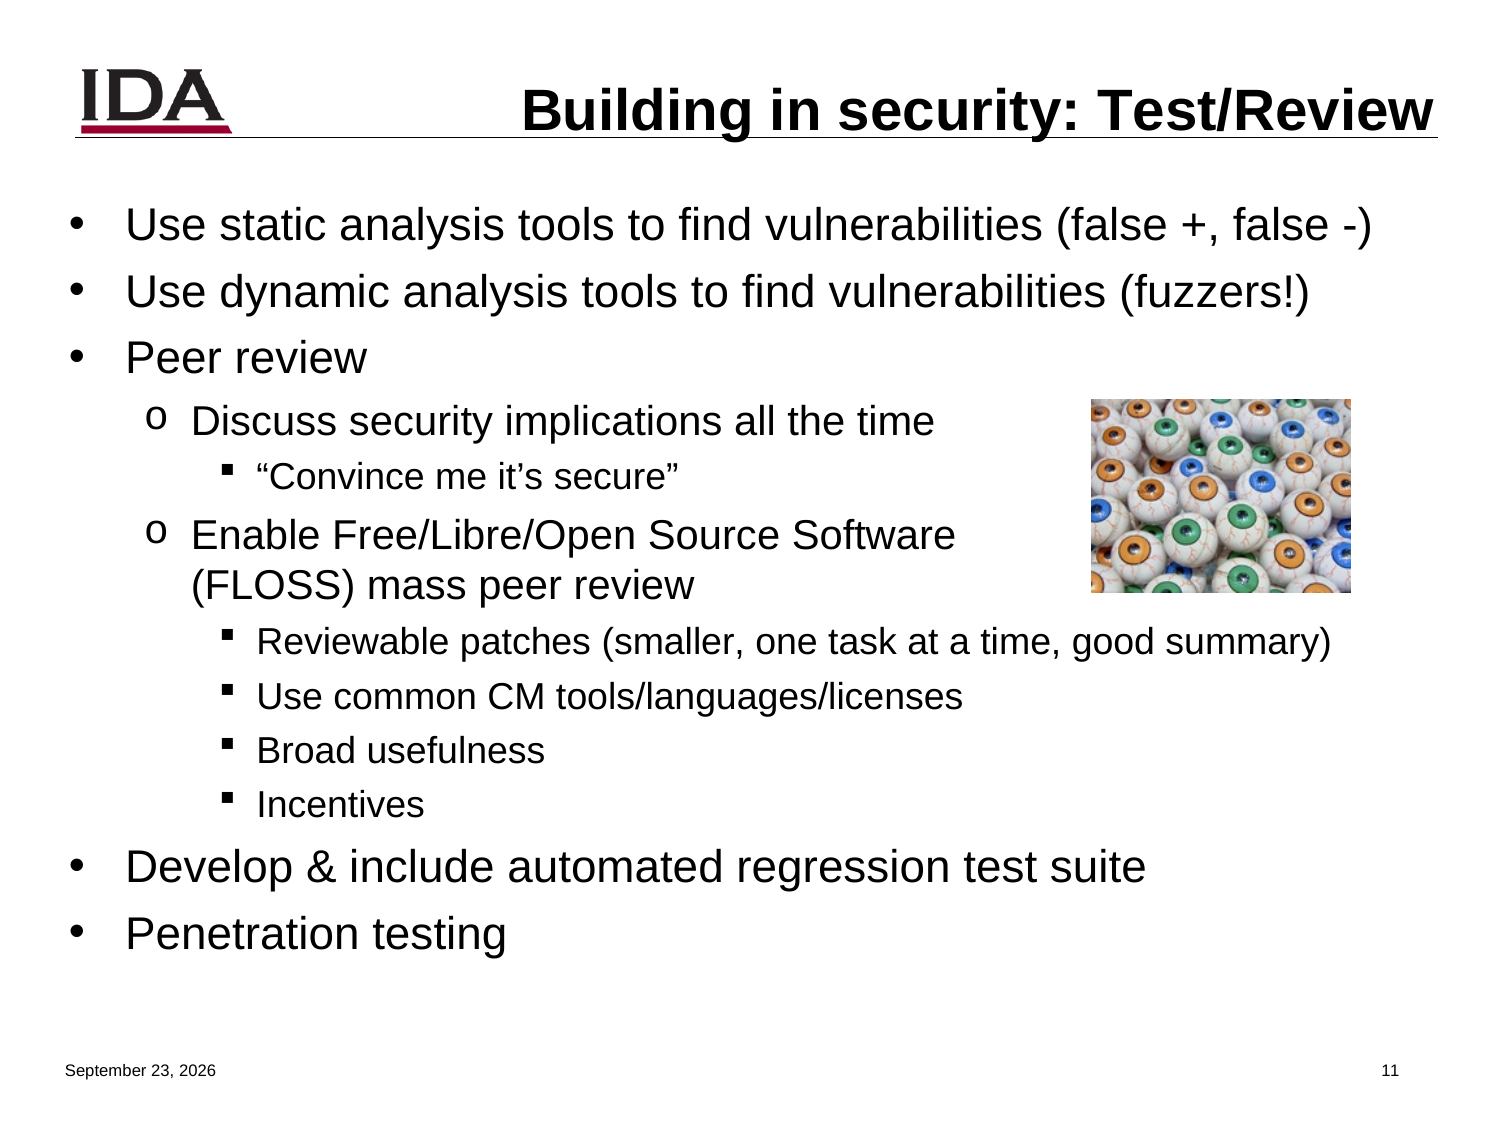

# Building in security: Test/Review
Use static analysis tools to find vulnerabilities (false +, false -)
Use dynamic analysis tools to find vulnerabilities (fuzzers!)
Peer review
Discuss security implications all the time
“Convince me it’s secure”
Enable Free/Libre/Open Source Software
(FLOSS) mass peer review
Reviewable patches (smaller, one task at a time, good summary)
Use common CM tools/languages/licenses
Broad usefulness
Incentives
Develop & include automated regression test suite
Penetration testing